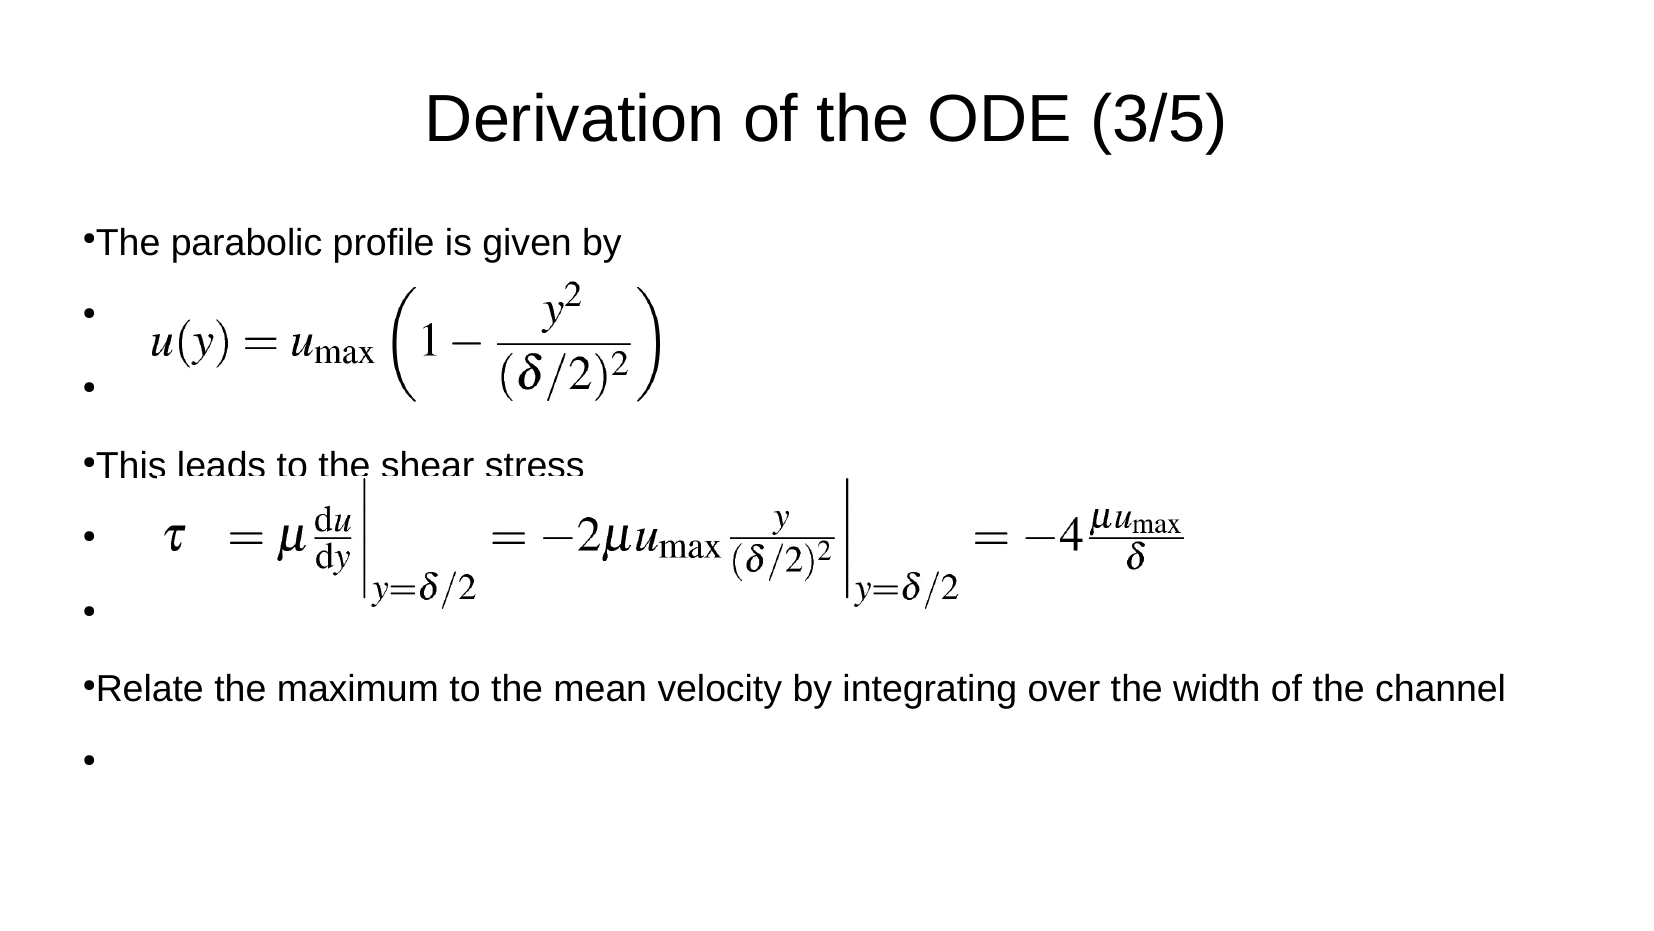

# Derivation of the ODE (3/5)
The parabolic profile is given by
This leads to the shear stress
Relate the maximum to the mean velocity by integrating over the width of the channel